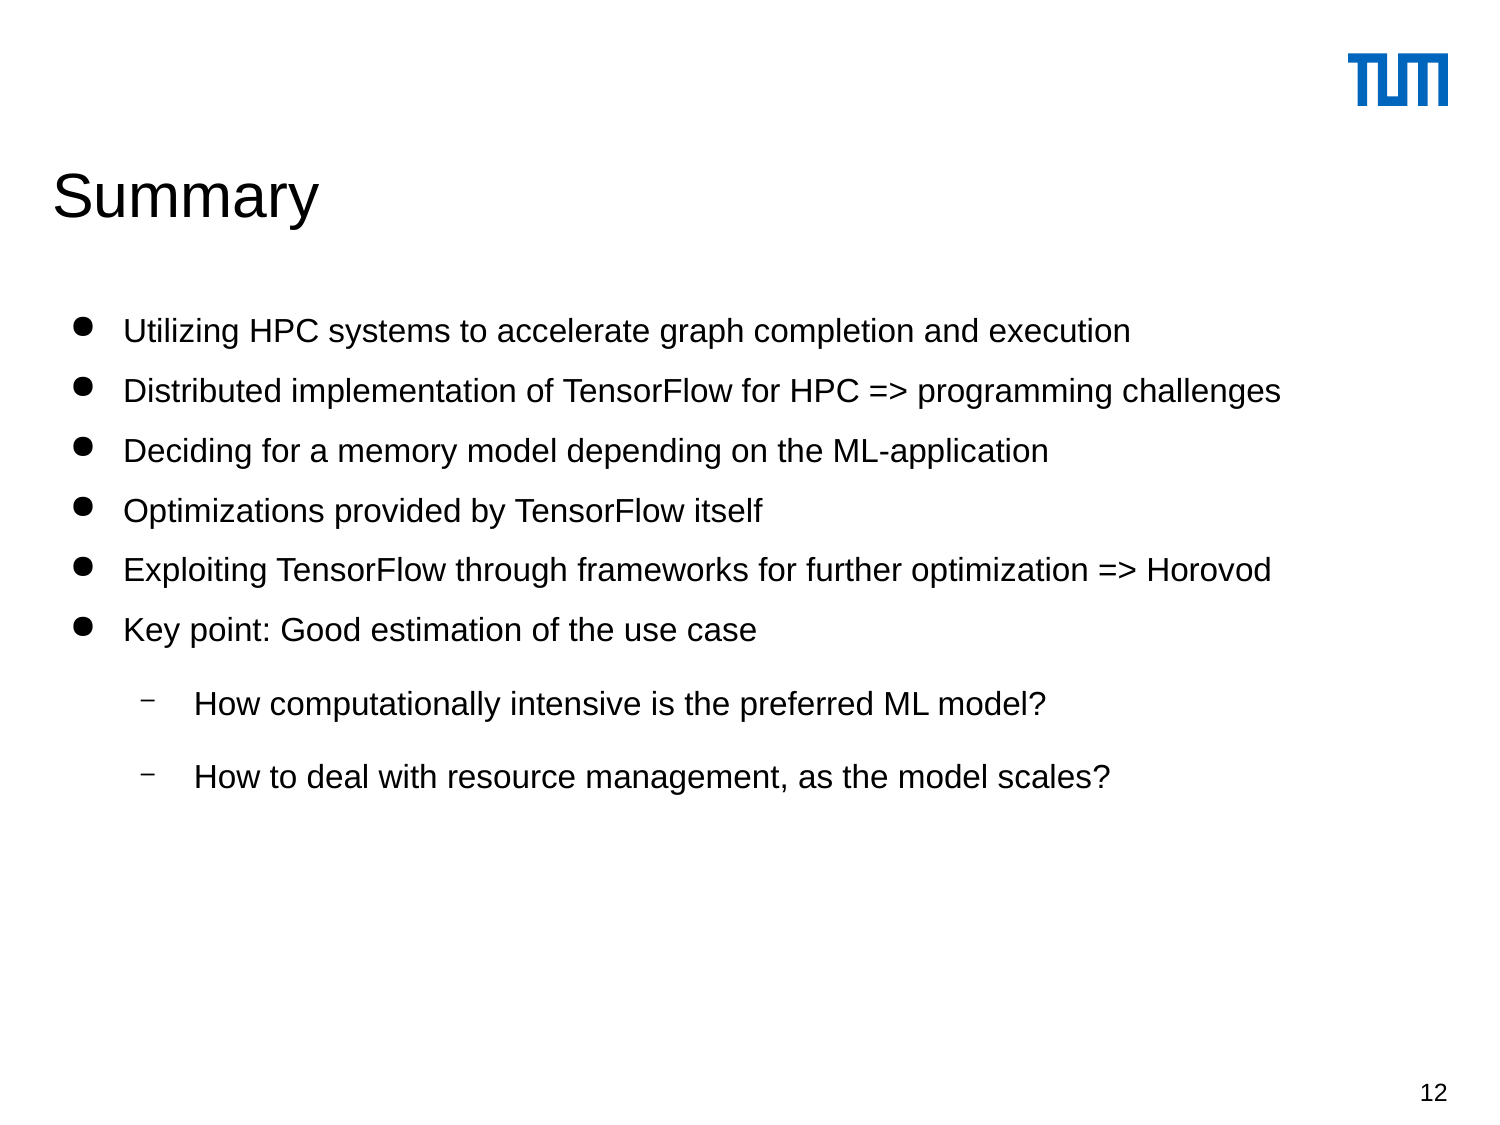

Summary
# Utilizing HPC systems to accelerate graph completion and execution
Distributed implementation of TensorFlow for HPC => programming challenges
Deciding for a memory model depending on the ML-application
Optimizations provided by TensorFlow itself
Exploiting TensorFlow through frameworks for further optimization => Horovod
Key point: Good estimation of the use case
How computationally intensive is the preferred ML model?
How to deal with resource management, as the model scales?
Dr. rer. nat. Erika Mustermann (TUM) | kann beliebig erweitert werden | Infos mit Strich trennen
12